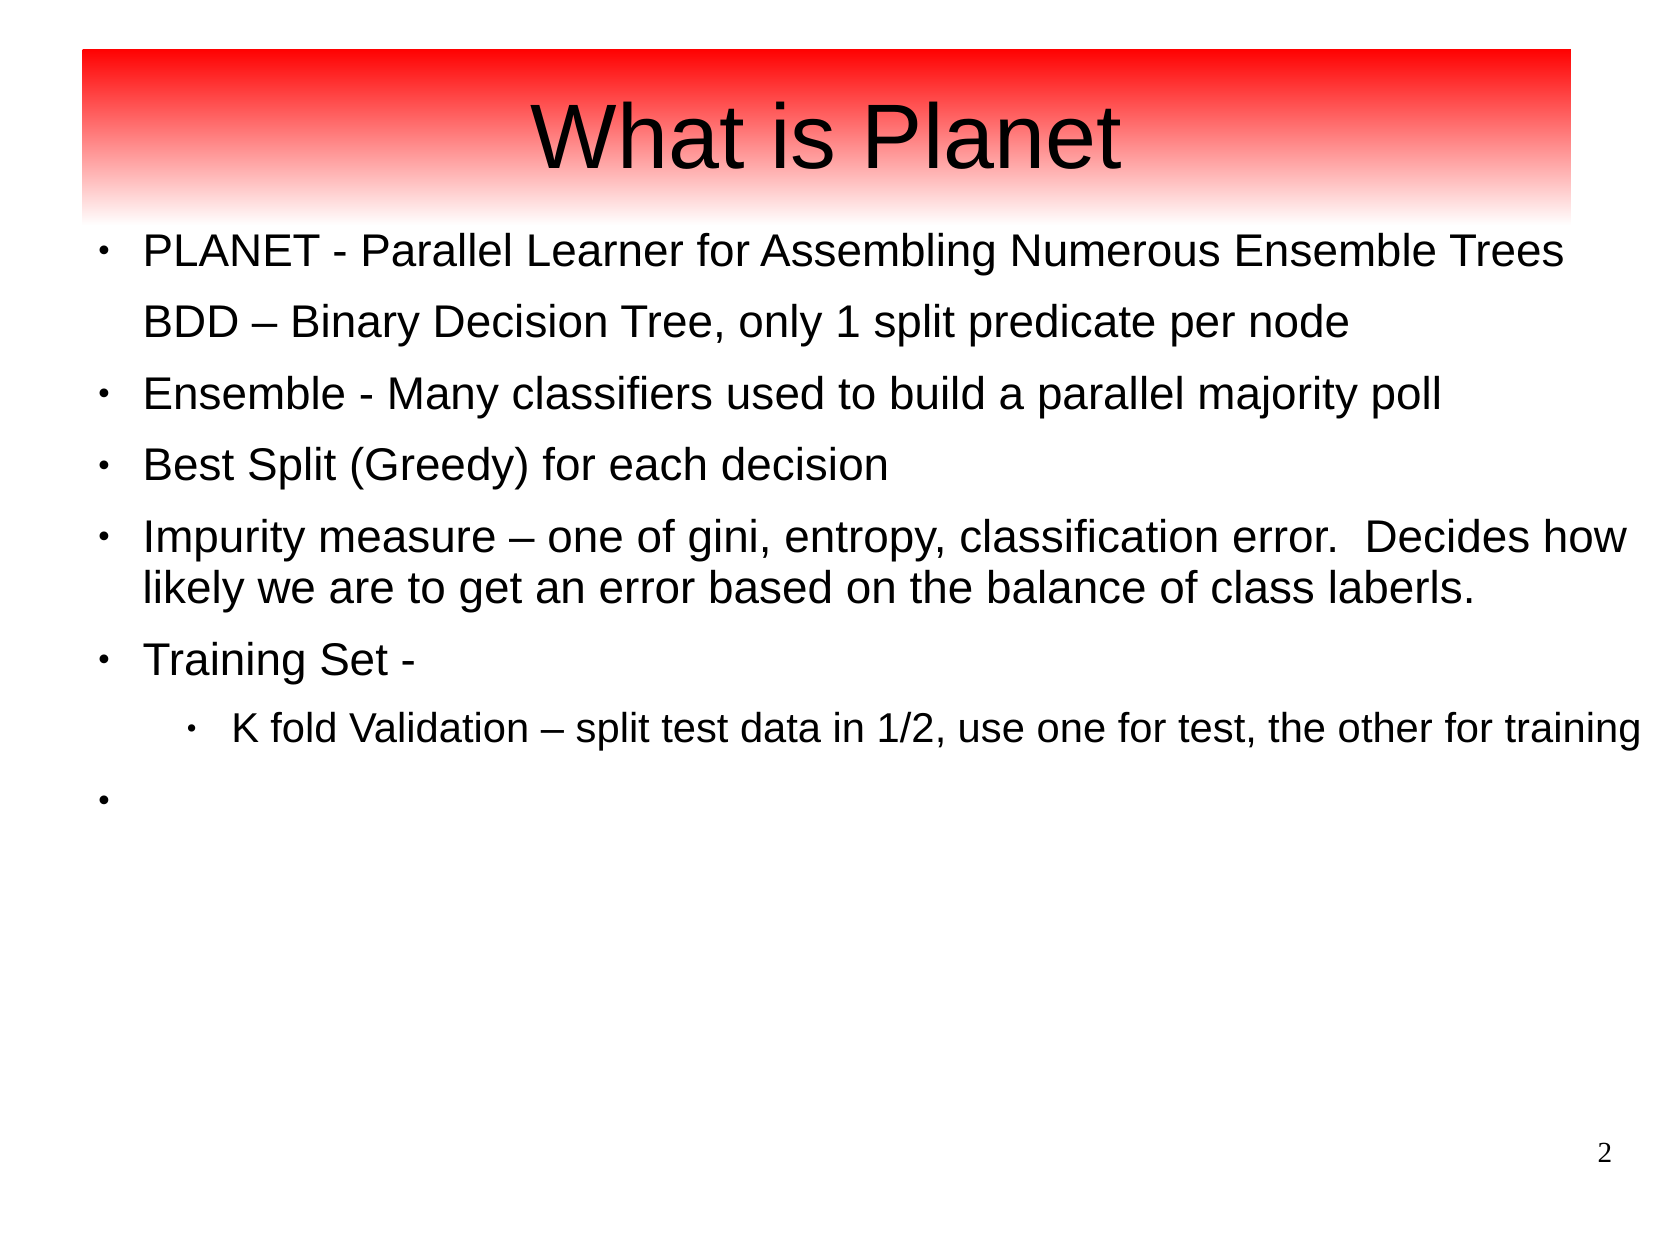

# What is Planet
PLANET - Parallel Learner for Assembling Numerous Ensemble Trees
BDD – Binary Decision Tree, only 1 split predicate per node
Ensemble - Many classifiers used to build a parallel majority poll
Best Split (Greedy) for each decision
Impurity measure – one of gini, entropy, classification error. Decides how likely we are to get an error based on the balance of class laberls.
Training Set -
K fold Validation – split test data in 1/2, use one for test, the other for training
2